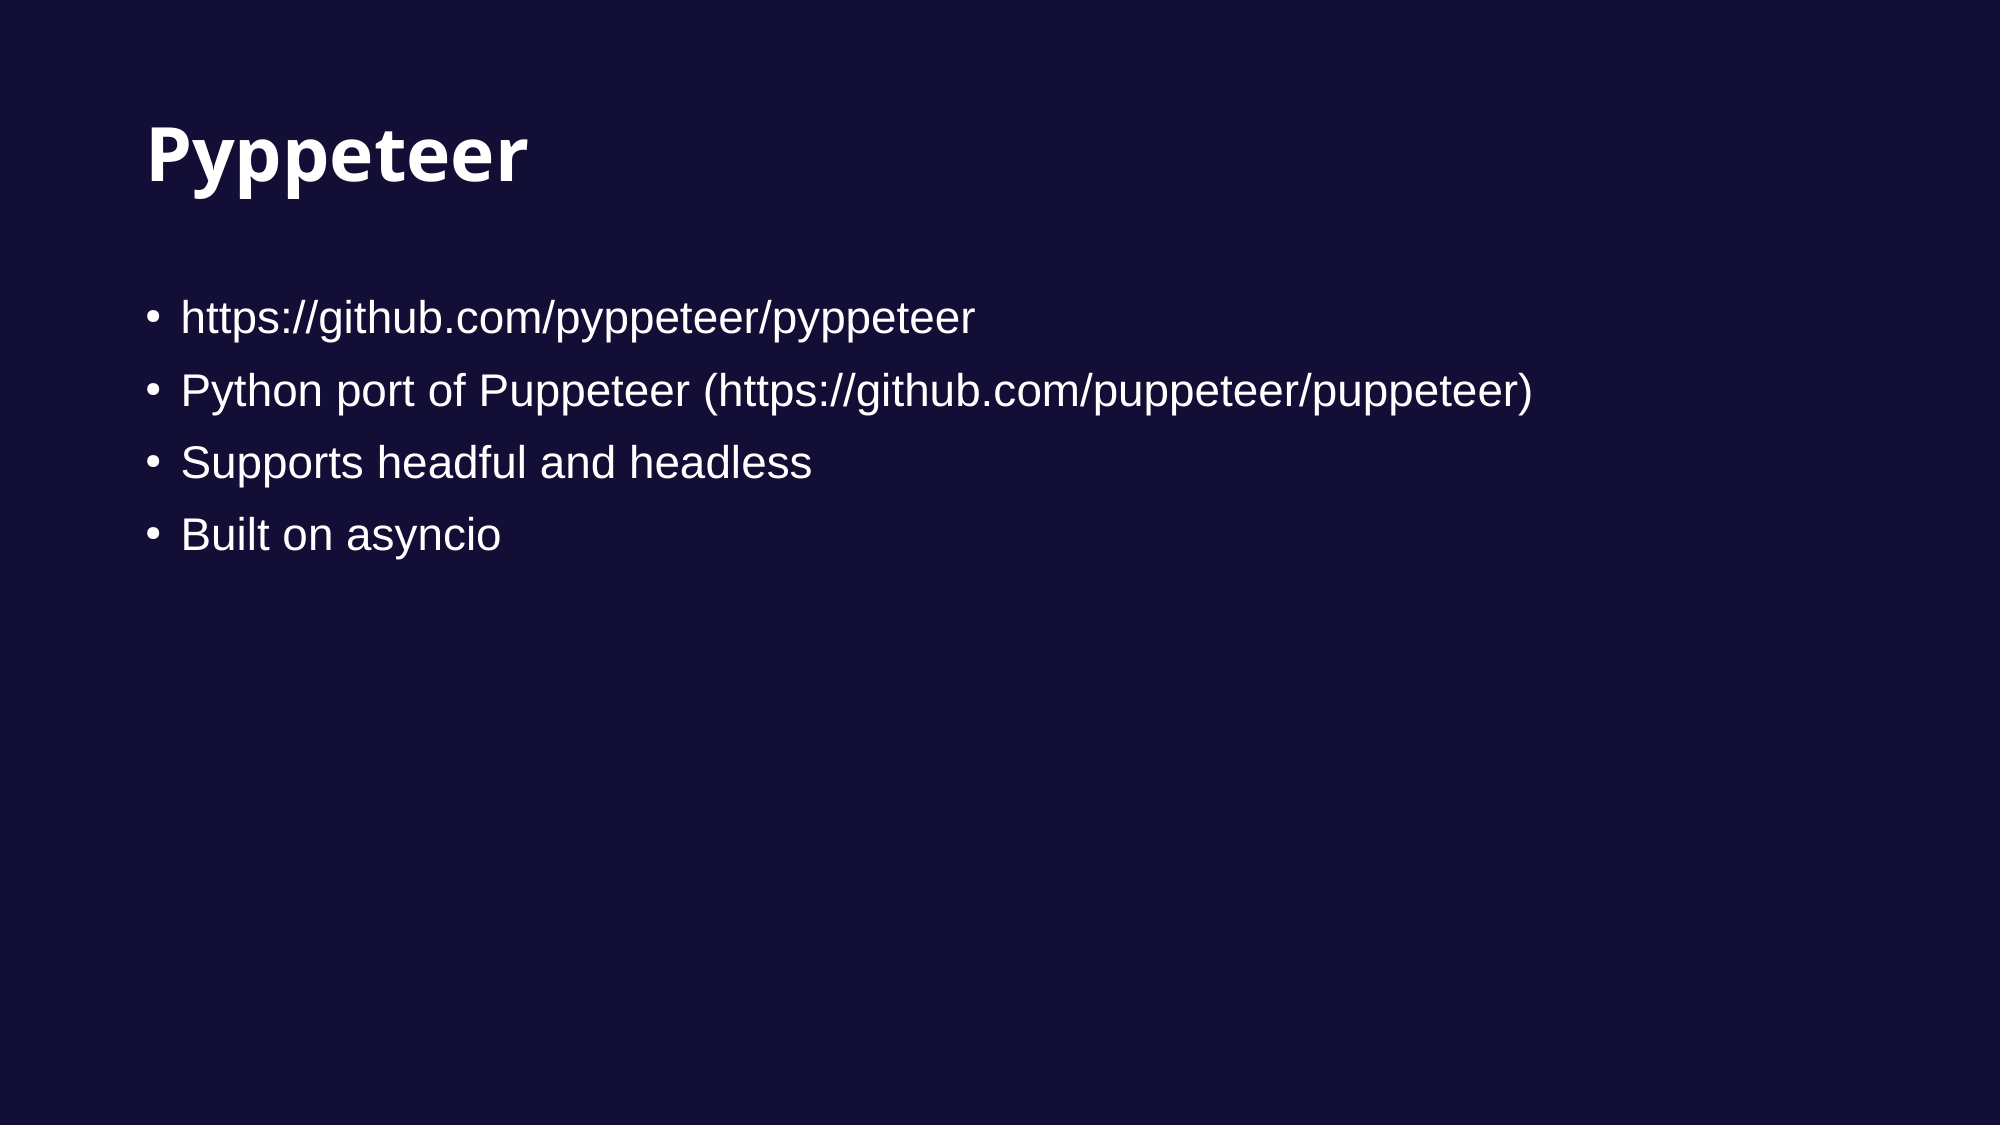

Pyppeteer
https://github.com/pyppeteer/pyppeteer
Python port of Puppeteer (https://github.com/puppeteer/puppeteer)
Supports headful and headless
Built on asyncio